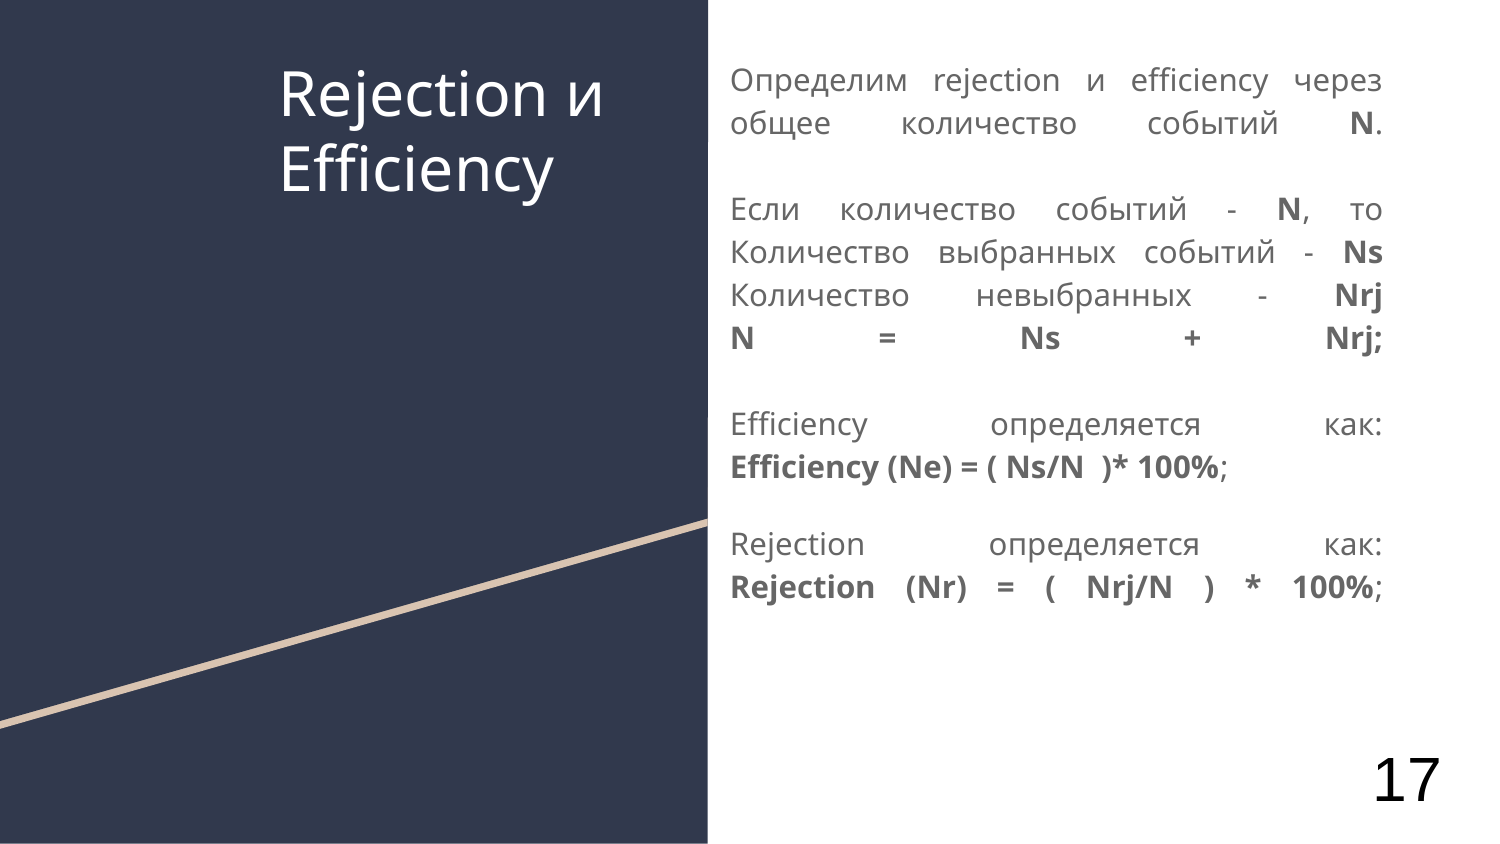

# Rejection и Efficiency
Определим rejection и efficiency через общее количество событий N.
Если количество событий - N, то
Количество выбранных событий - Ns
Количество невыбранных - Nrj
N = Ns + Nrj;
Efficiency определяется как:
Efficiency (Ne) = ( Ns/N )* 100%;
Rejection определяется как:
Rejection (Nr) = ( Nrj/N ) * 100%;
17